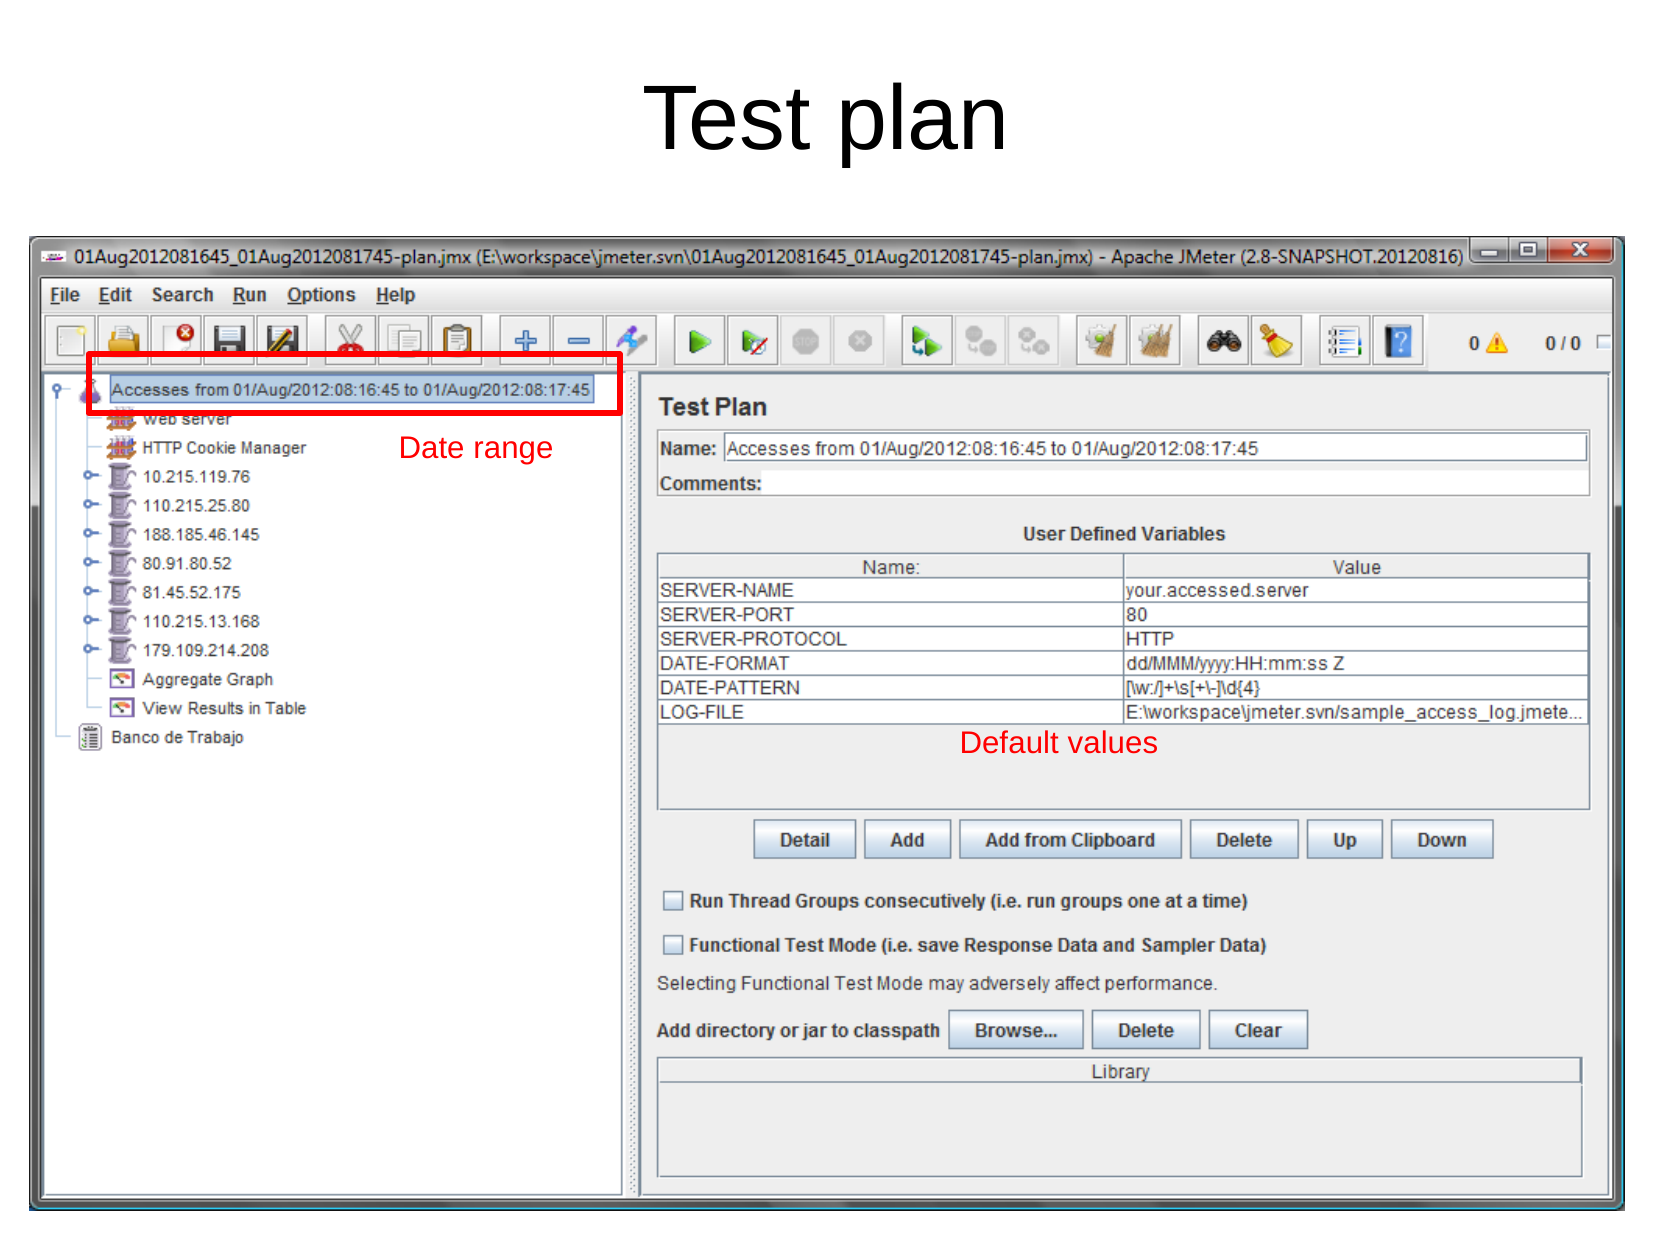

# Test plan
Date range
Default values